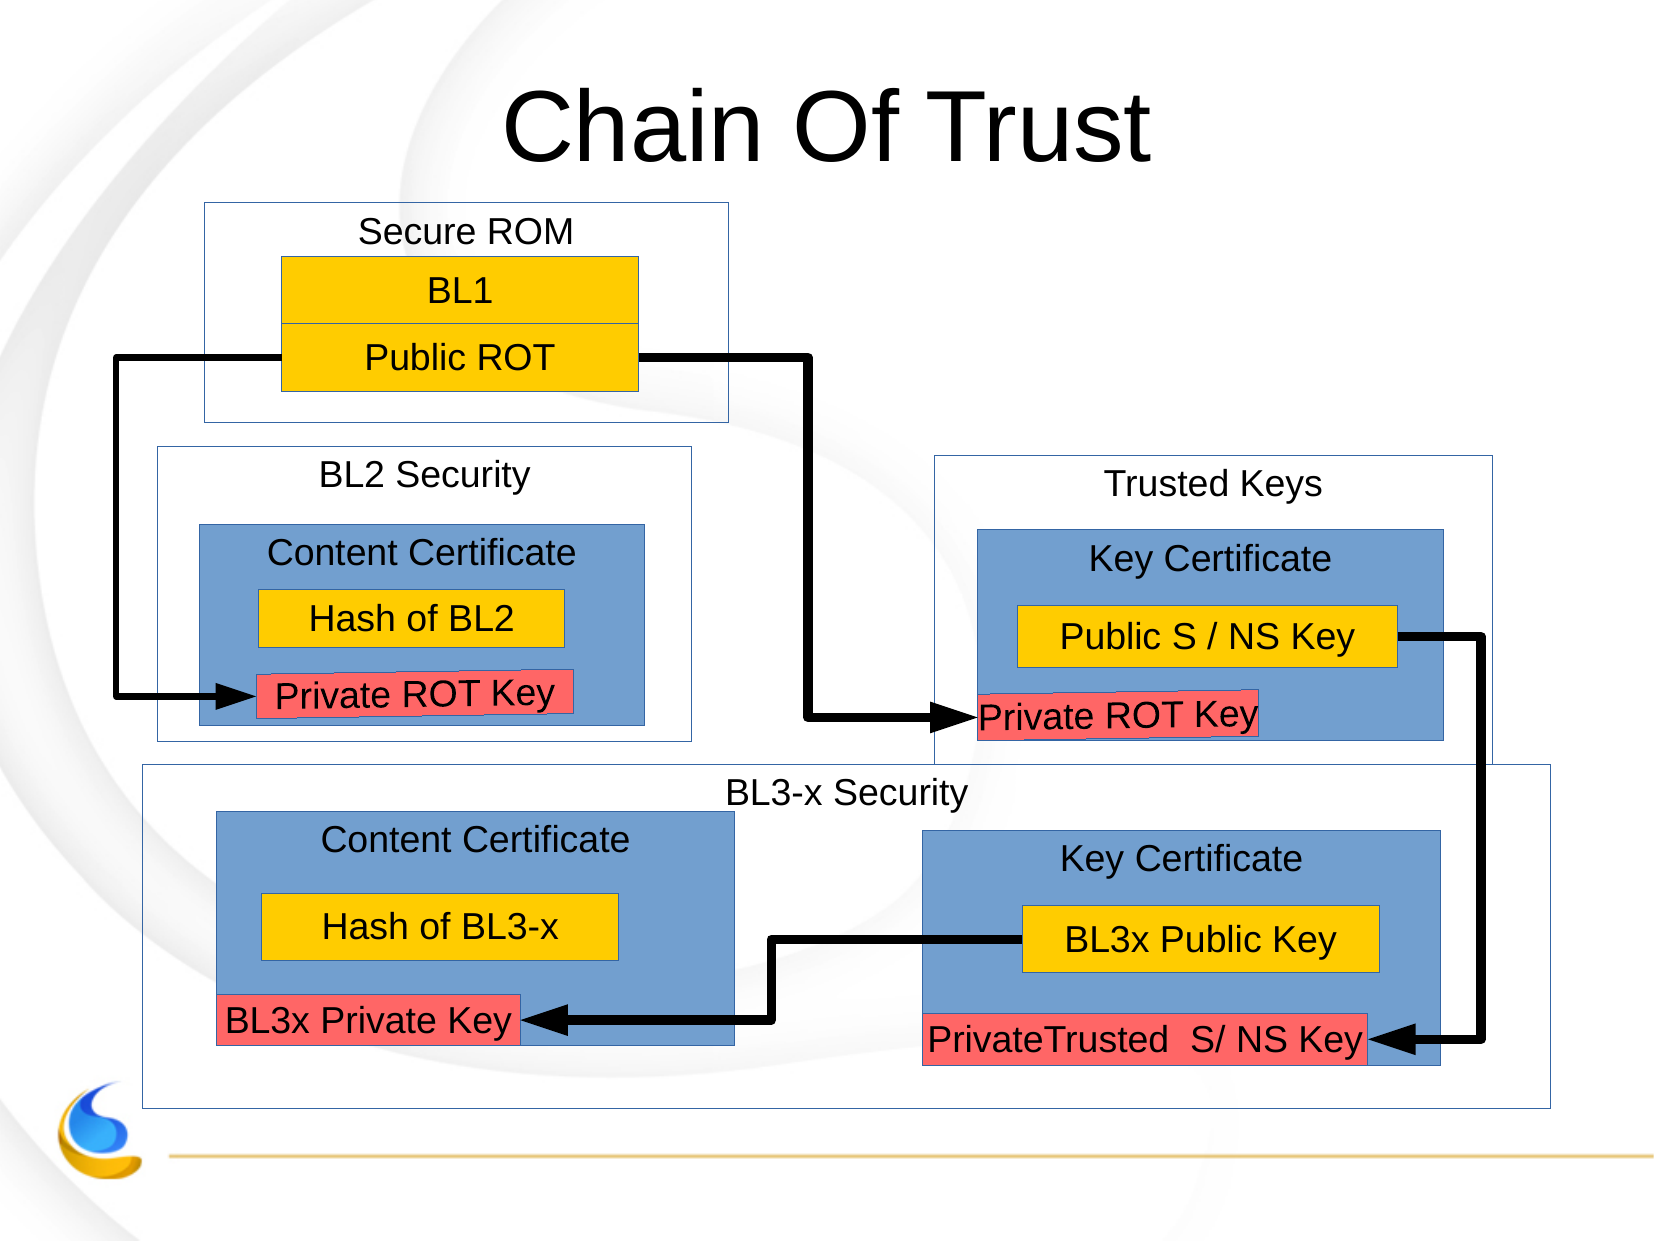

# Chain Of Trust
Secure ROM
BL1
Public ROT
BL2 Security
Trusted Keys
Content Certificate
Key Certificate
Hash of Binary
Hash of BL2
Public S / NS Key
Private Key
Private ROT Key
Private ROT Key
BL3-x Security
Content Certificate
Key Certificate
Hash of Binary
Public Key
Hash of BL3-x
BL3x Public Key
Private Key
Trusted Key
BL3x Private Key
PrivateTrusted S/ NS Key